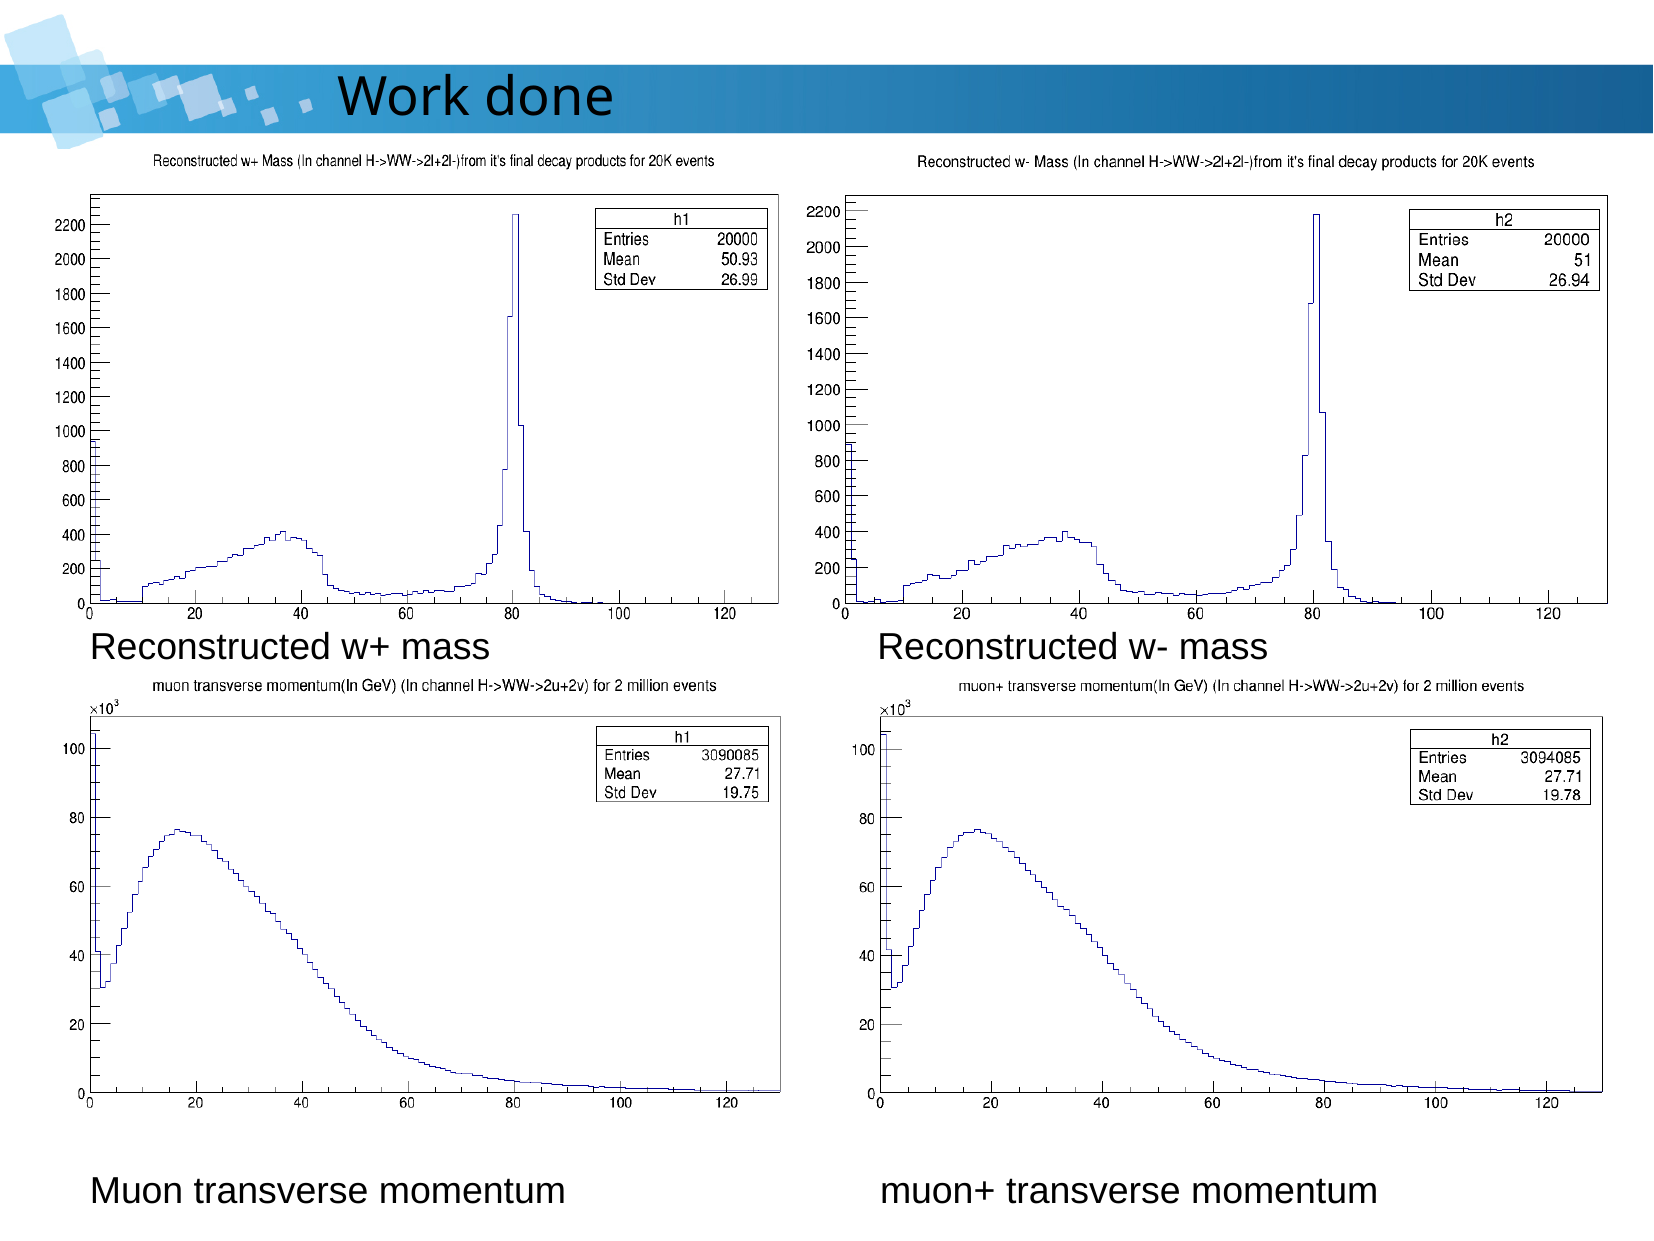

# Work done
Reconstructed w+ mass
Reconstructed w- mass
Muon transverse momentum muon+ transverse momentum